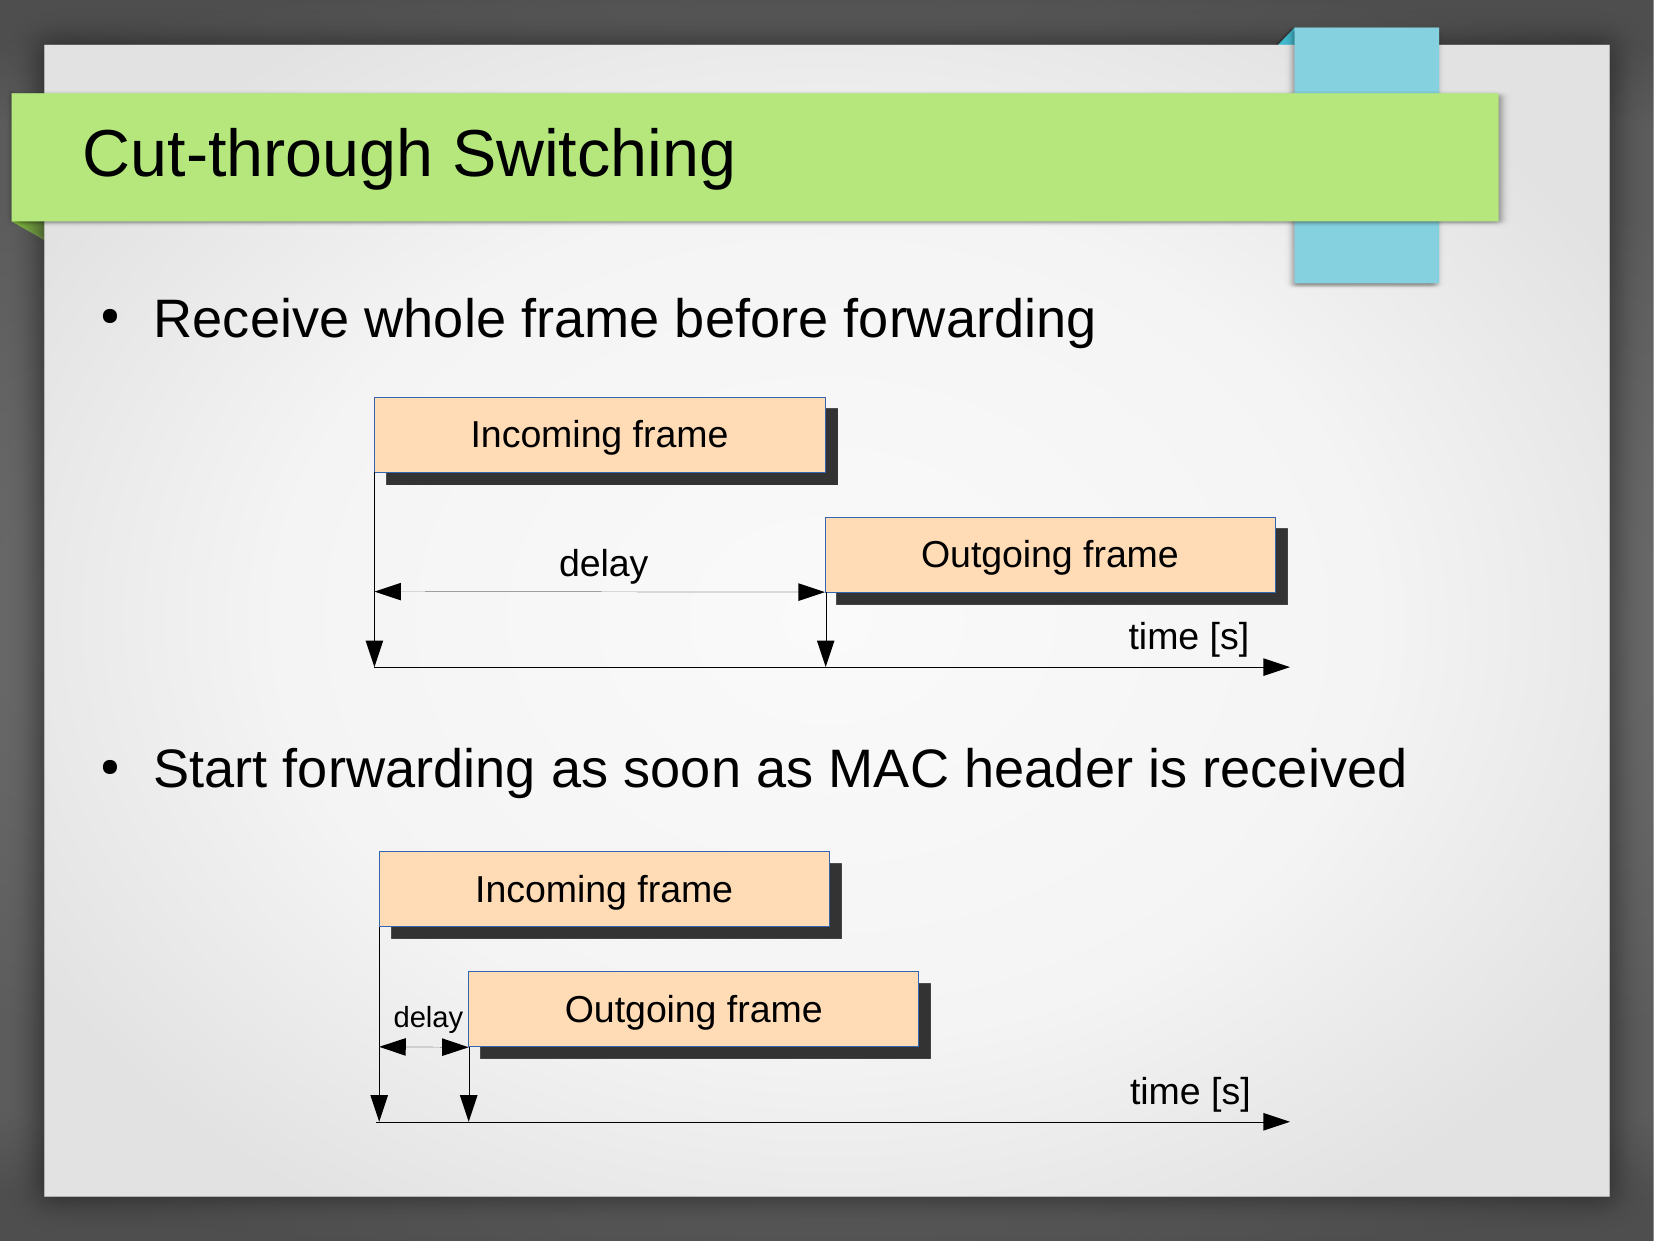

Cut-through Switching
# Receive whole frame before forwarding
Start forwarding as soon as MAC header is received
Incoming frame
Outgoing frame
delay
time [s]
Incoming frame
Outgoing frame
delay
time [s]